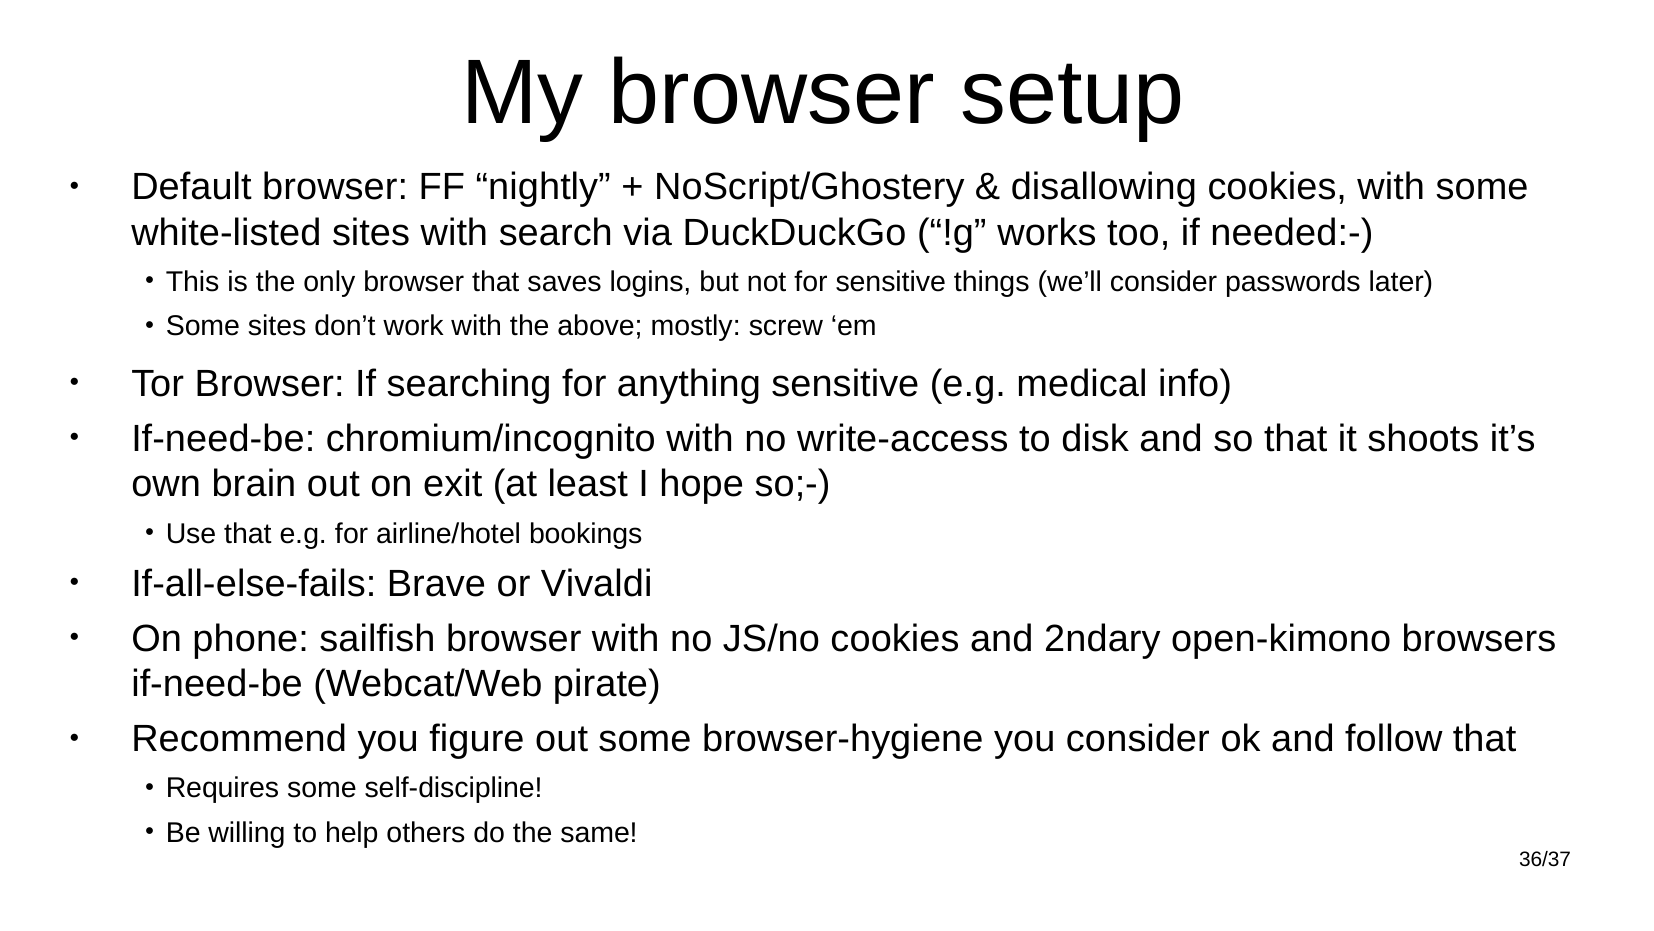

# My browser setup
Default browser: FF “nightly” + NoScript/Ghostery & disallowing cookies, with some white-listed sites with search via DuckDuckGo (“!g” works too, if needed:-)
This is the only browser that saves logins, but not for sensitive things (we’ll consider passwords later)
Some sites don’t work with the above; mostly: screw ‘em
Tor Browser: If searching for anything sensitive (e.g. medical info)
If-need-be: chromium/incognito with no write-access to disk and so that it shoots it’s own brain out on exit (at least I hope so;-)
Use that e.g. for airline/hotel bookings
If-all-else-fails: Brave or Vivaldi
On phone: sailfish browser with no JS/no cookies and 2ndary open-kimono browsers if-need-be (Webcat/Web pirate)
Recommend you figure out some browser-hygiene you consider ok and follow that
Requires some self-discipline!
Be willing to help others do the same!
36